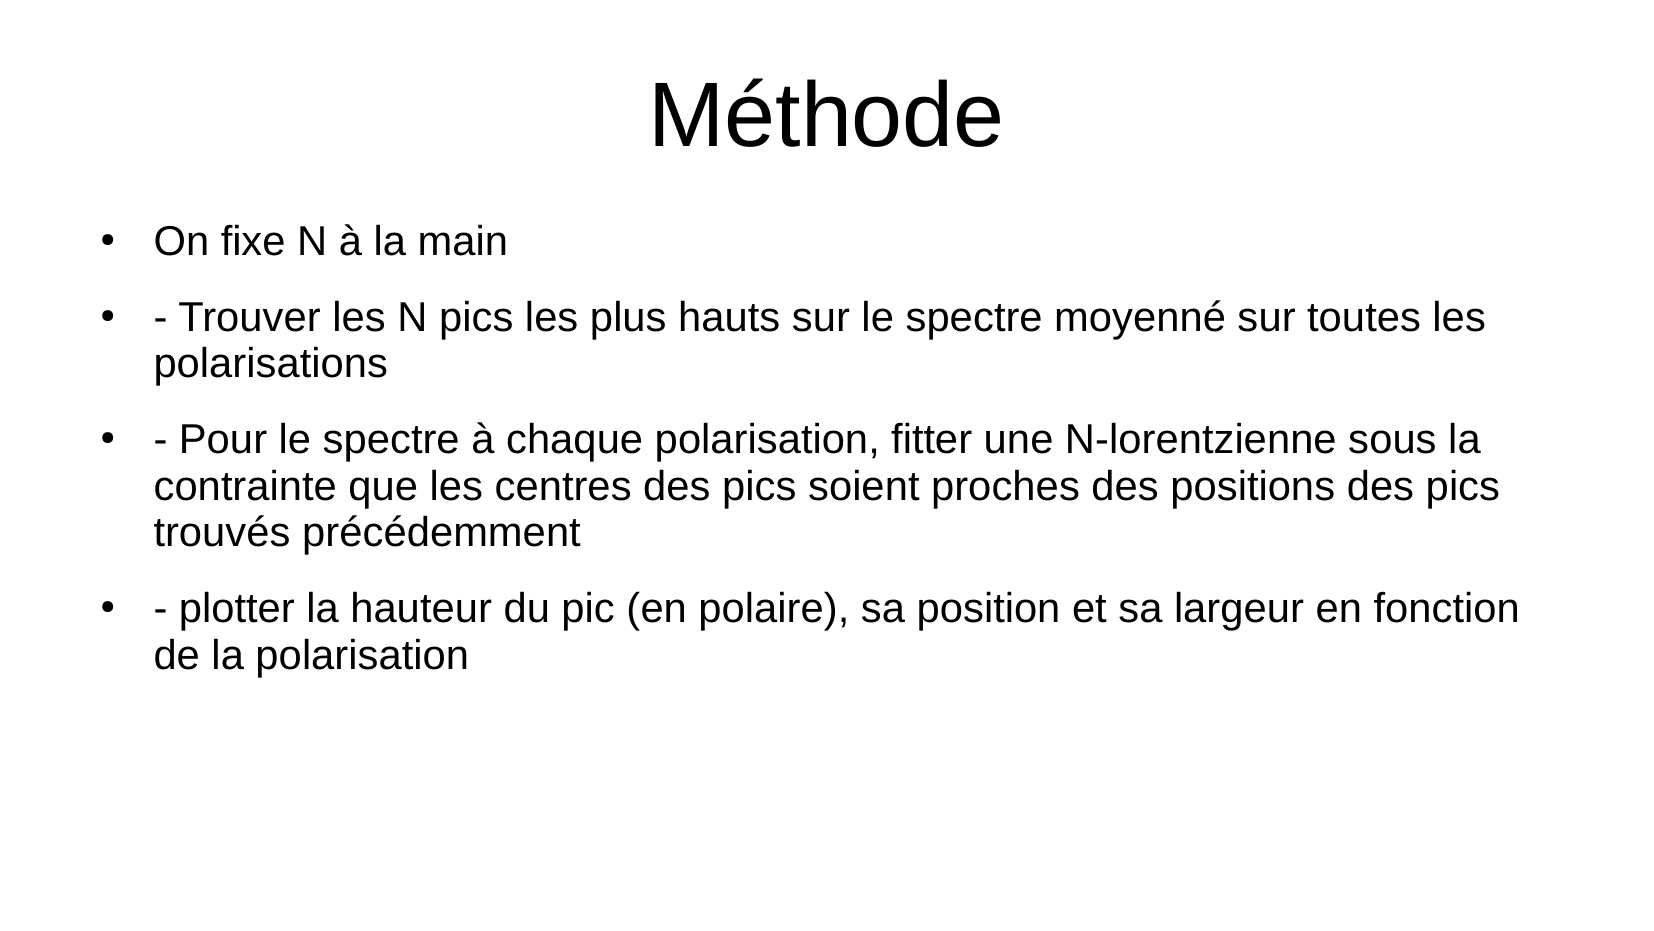

# Méthode
On fixe N à la main
- Trouver les N pics les plus hauts sur le spectre moyenné sur toutes les polarisations
- Pour le spectre à chaque polarisation, fitter une N-lorentzienne sous la contrainte que les centres des pics soient proches des positions des pics trouvés précédemment
- plotter la hauteur du pic (en polaire), sa position et sa largeur en fonction de la polarisation